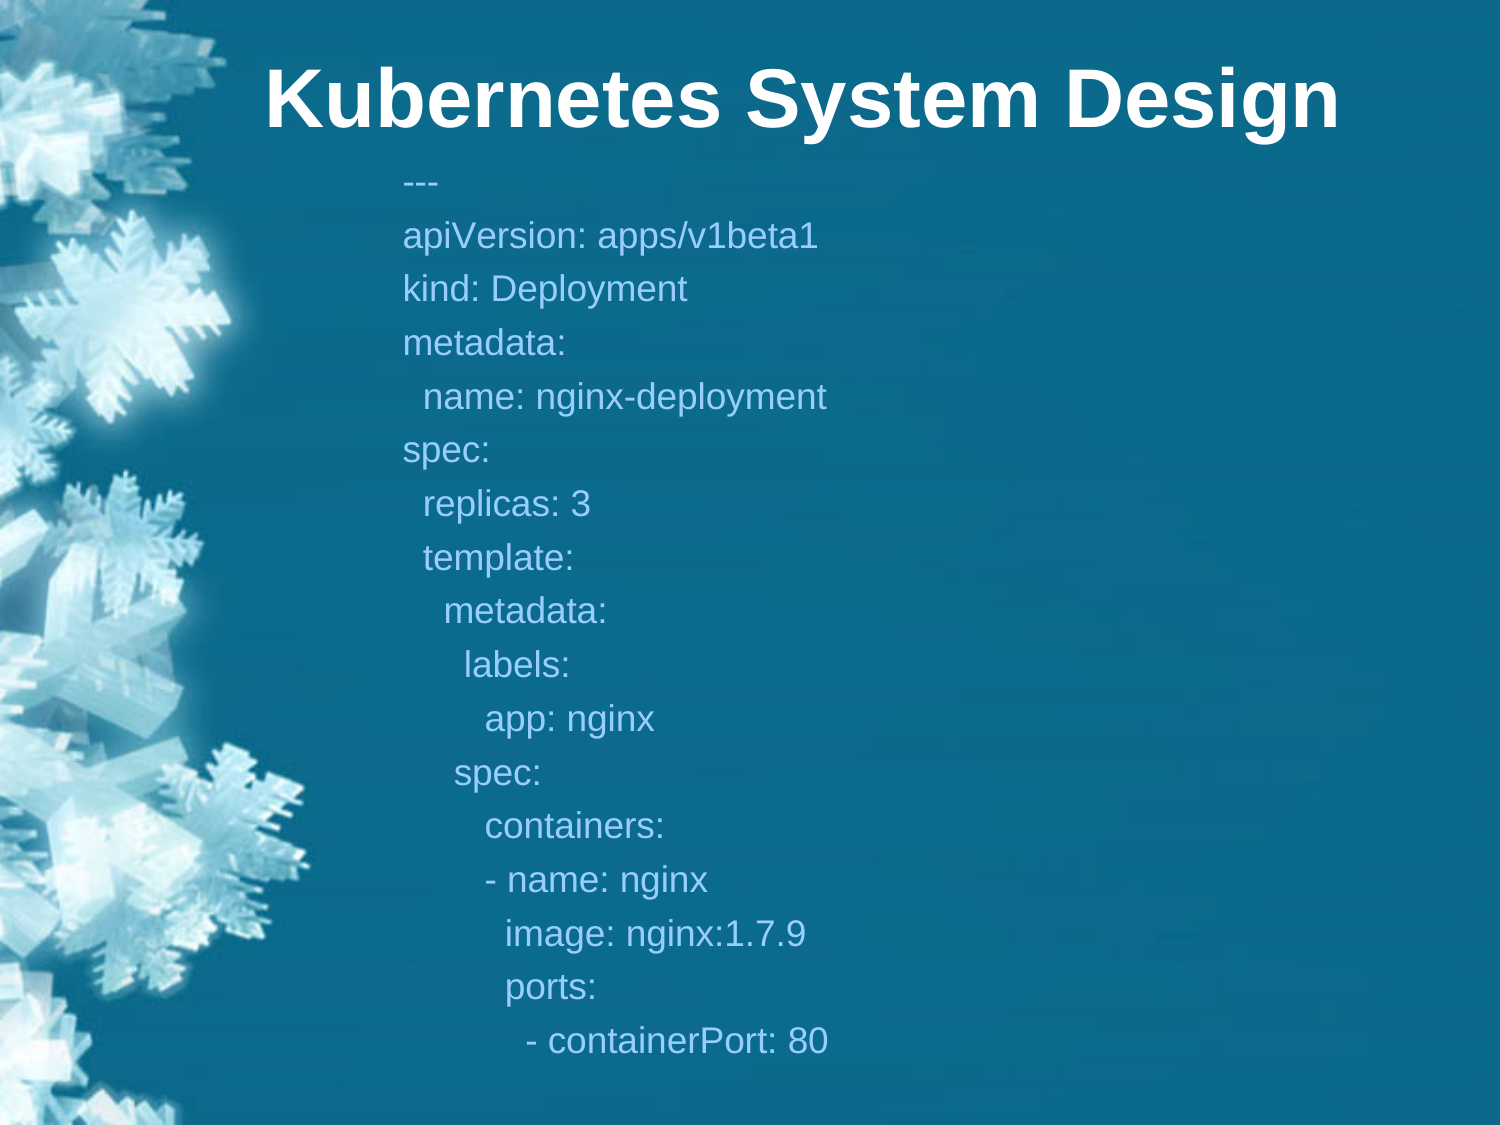

# Kubernetes System Design
---
apiVersion: apps/v1beta1
kind: Deployment
metadata:
 name: nginx-deployment
spec:
 replicas: 3
 template:
 metadata:
 labels:
 app: nginx
 spec:
 containers:
 - name: nginx
 image: nginx:1.7.9
 ports:
 - containerPort: 80